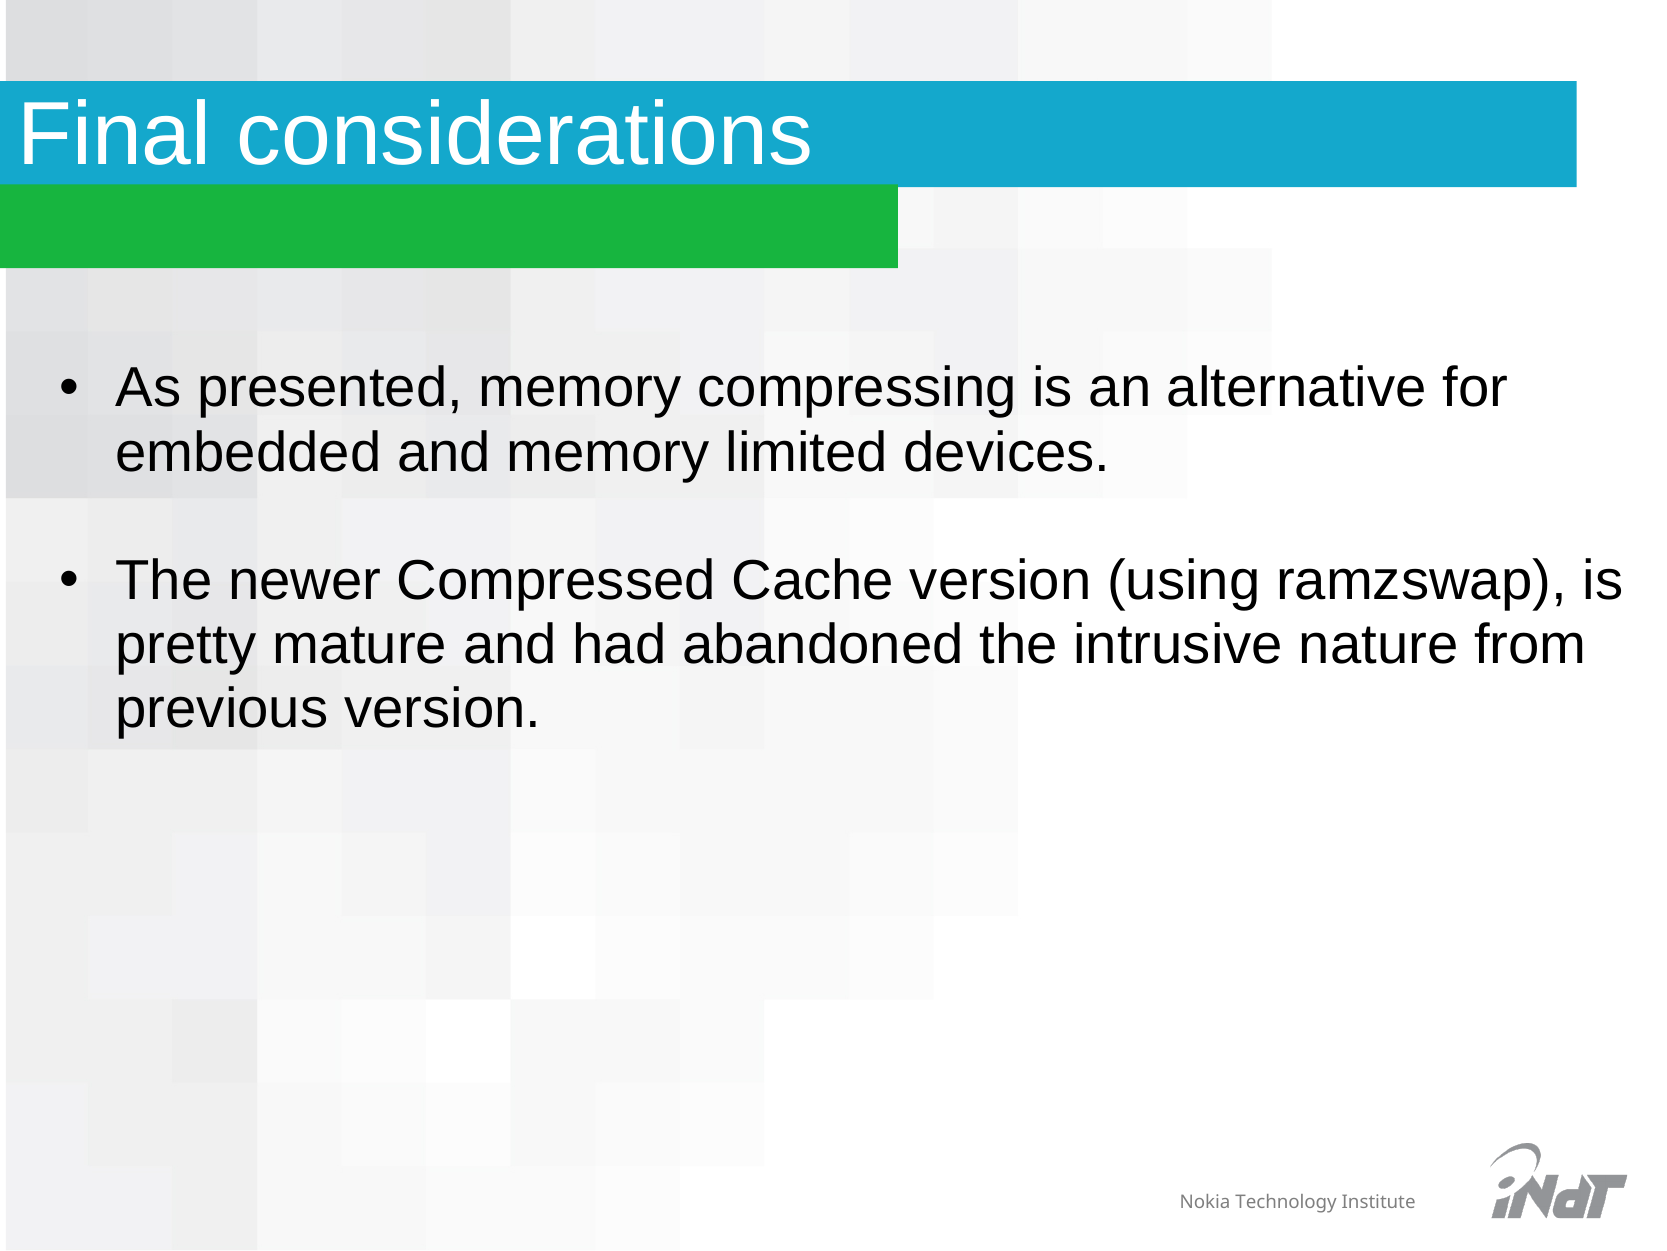

Final considerations
# As presented, memory compressing is an alternative for embedded and memory limited devices.
The newer Compressed Cache version (using ramzswap), is pretty mature and had abandoned the intrusive nature from previous version.